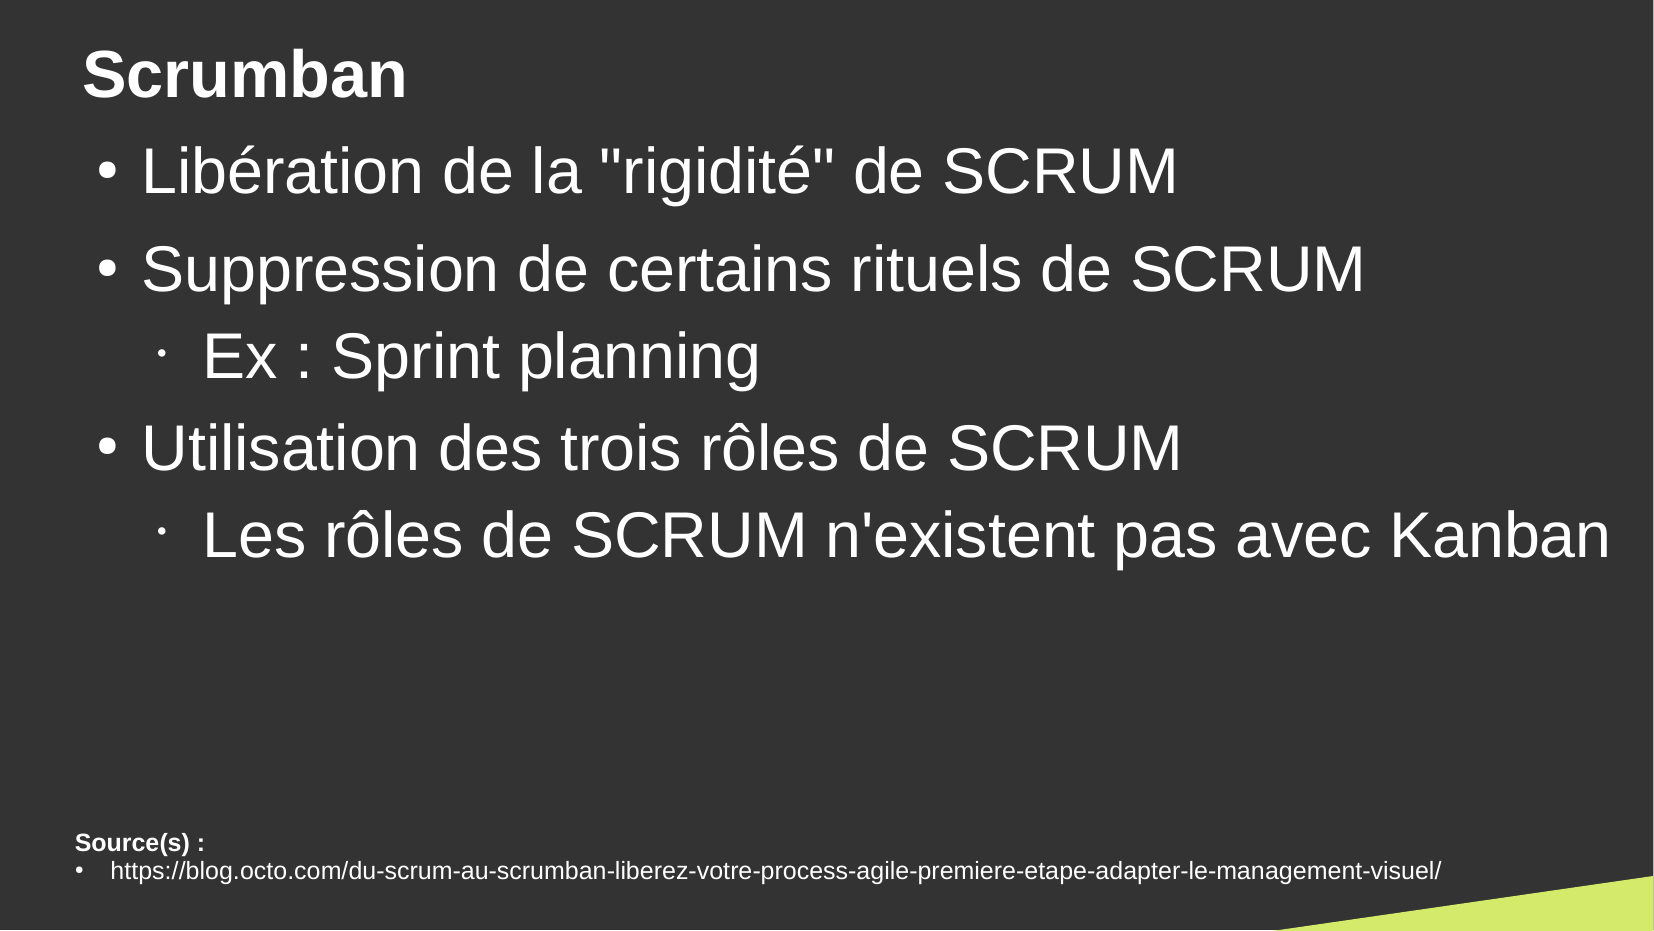

# Scrumban
Libération de la "rigidité" de SCRUM
Suppression de certains rituels de SCRUM
Ex : Sprint planning
Utilisation des trois rôles de SCRUM
Les rôles de SCRUM n'existent pas avec Kanban
Source(s) :
https://blog.octo.com/du-scrum-au-scrumban-liberez-votre-process-agile-premiere-etape-adapter-le-management-visuel/